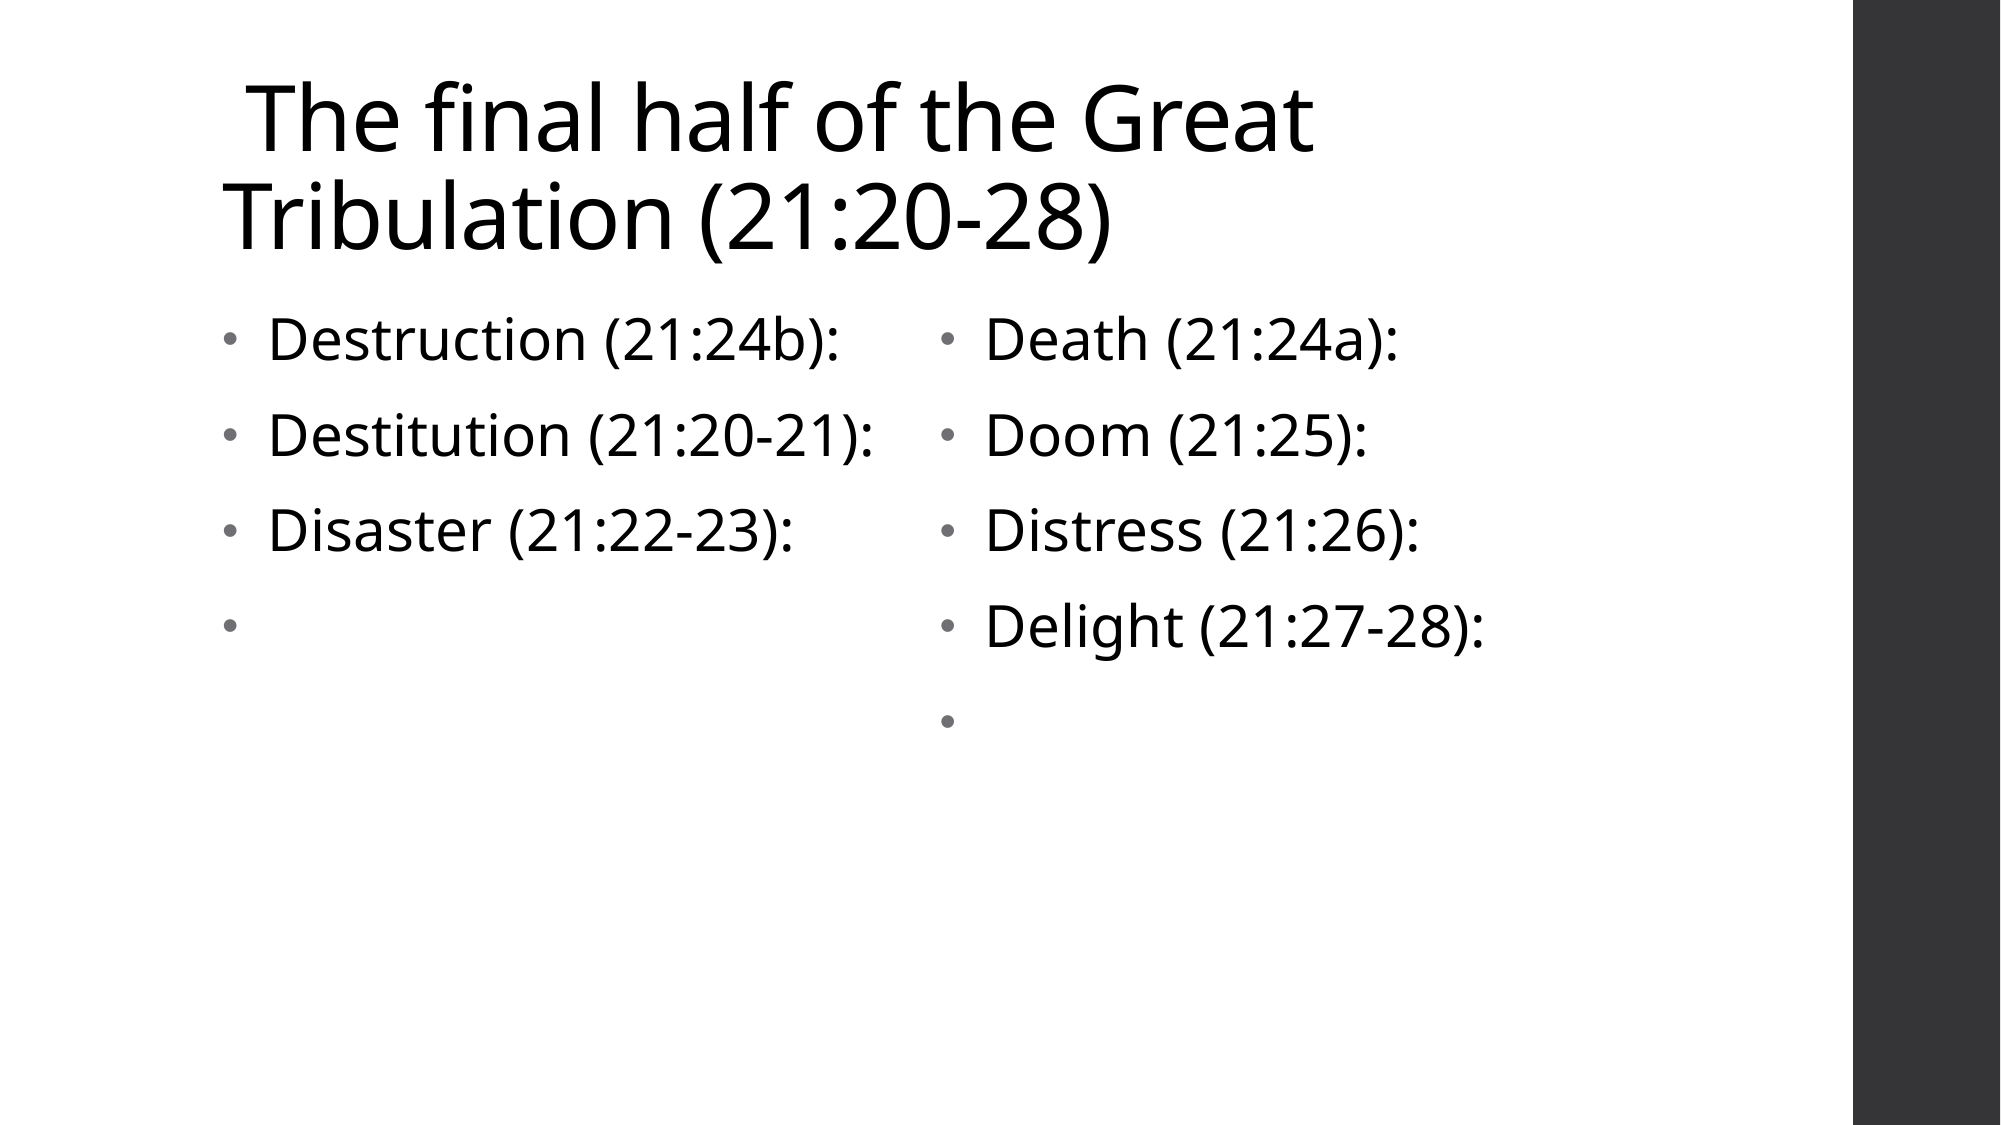

# The final half of the Great Tribulation (21:20-28)
 Destruction (21:24b):
 Destitution (21:20-21):
 Disaster (21:22-23):
 Death (21:24a):
 Doom (21:25):
 Distress (21:26):
 Delight (21:27-28):